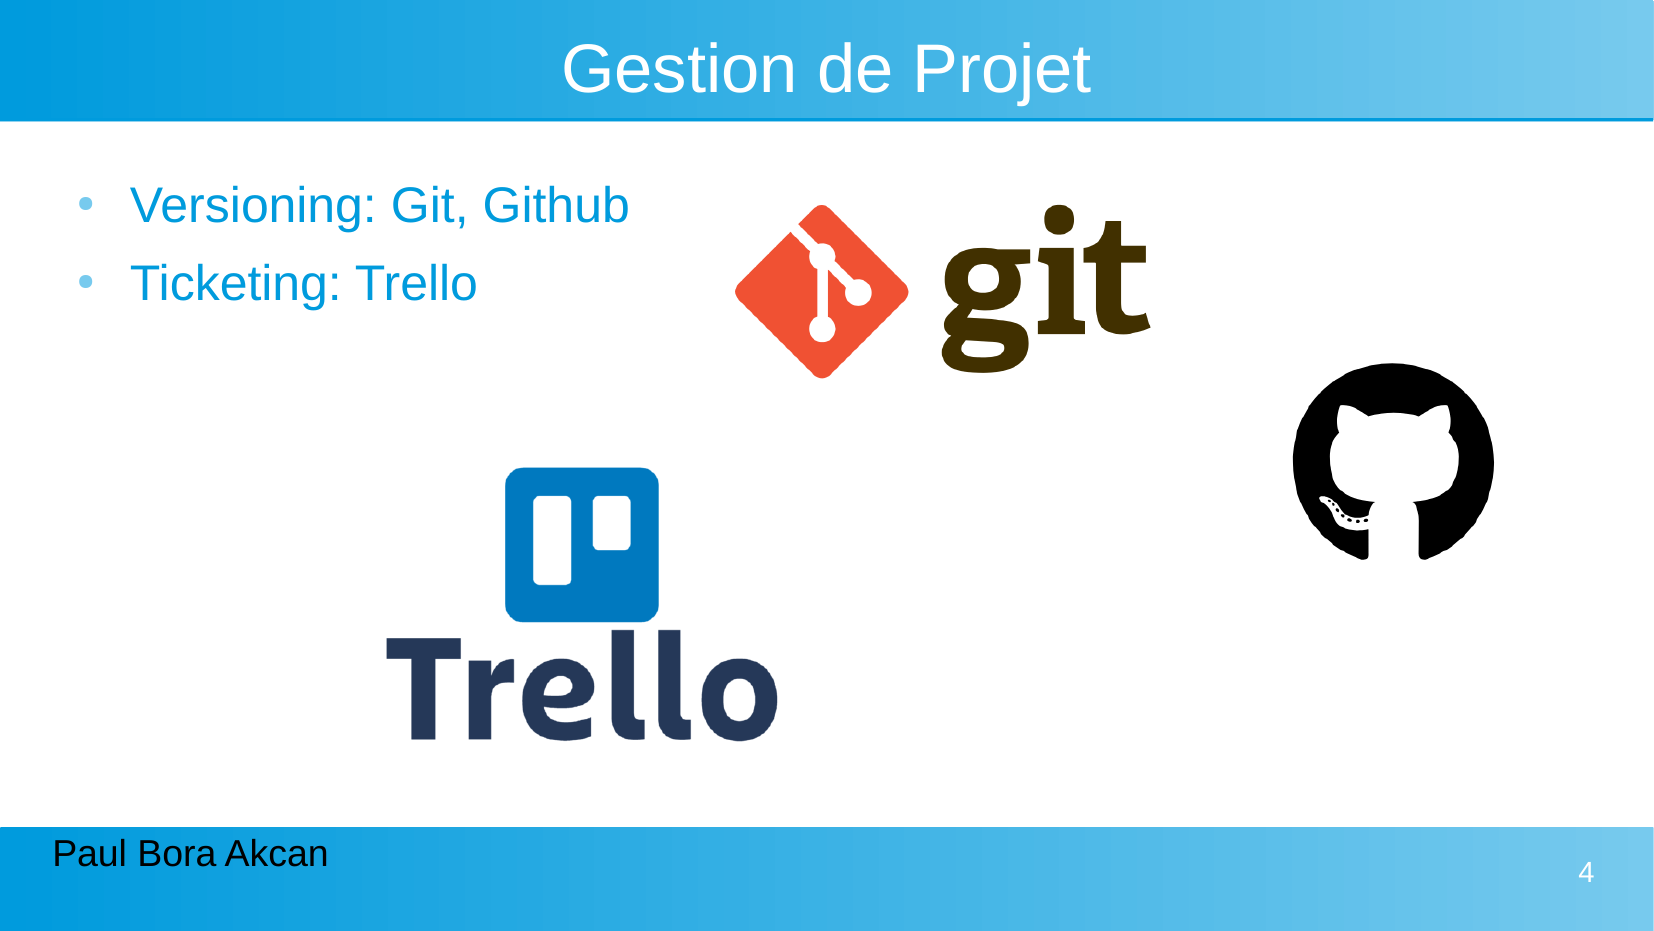

# Gestion de Projet
Versioning: Git, Github
Ticketing: Trello
Paul Bora Akcan
4